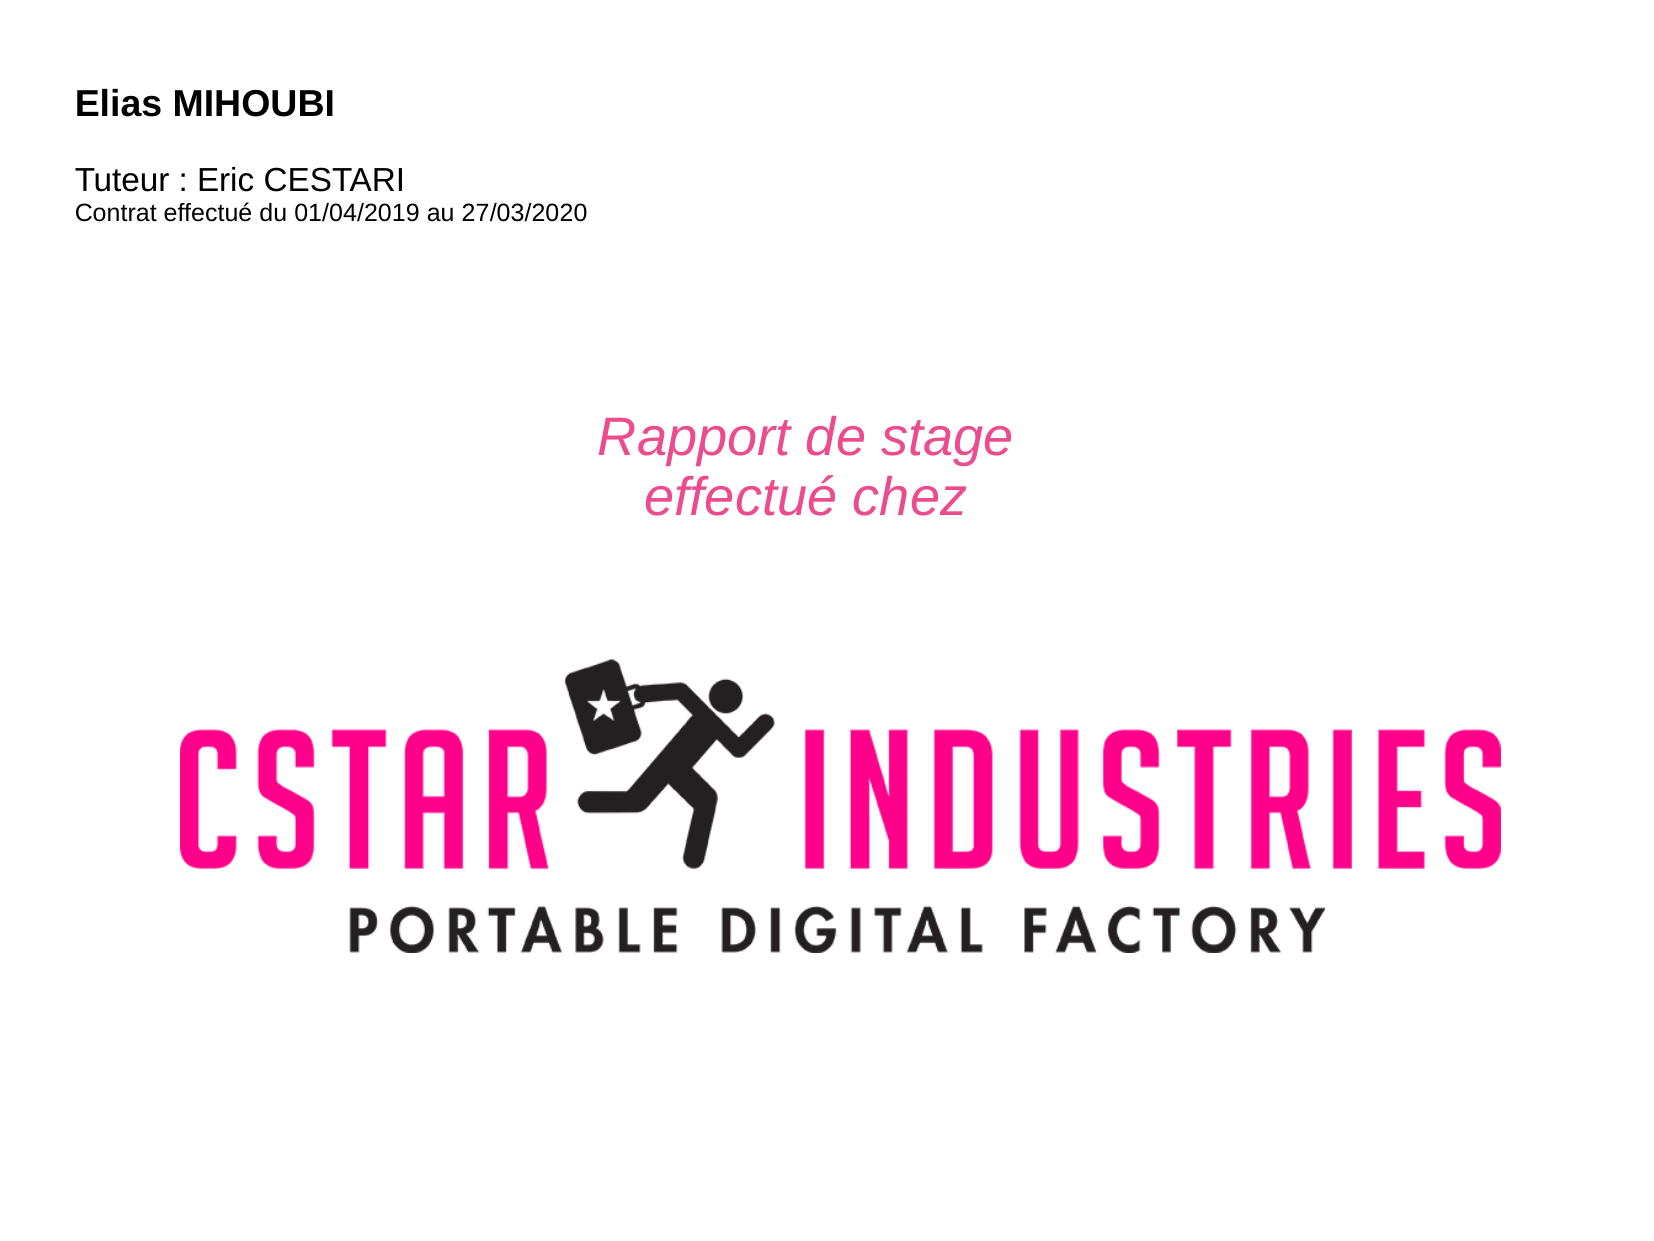

Elias MIHOUBI
Tuteur : Eric CESTARI
Contrat effectué du 01/04/2019 au 27/03/2020
# Rapport de stage effectué chez